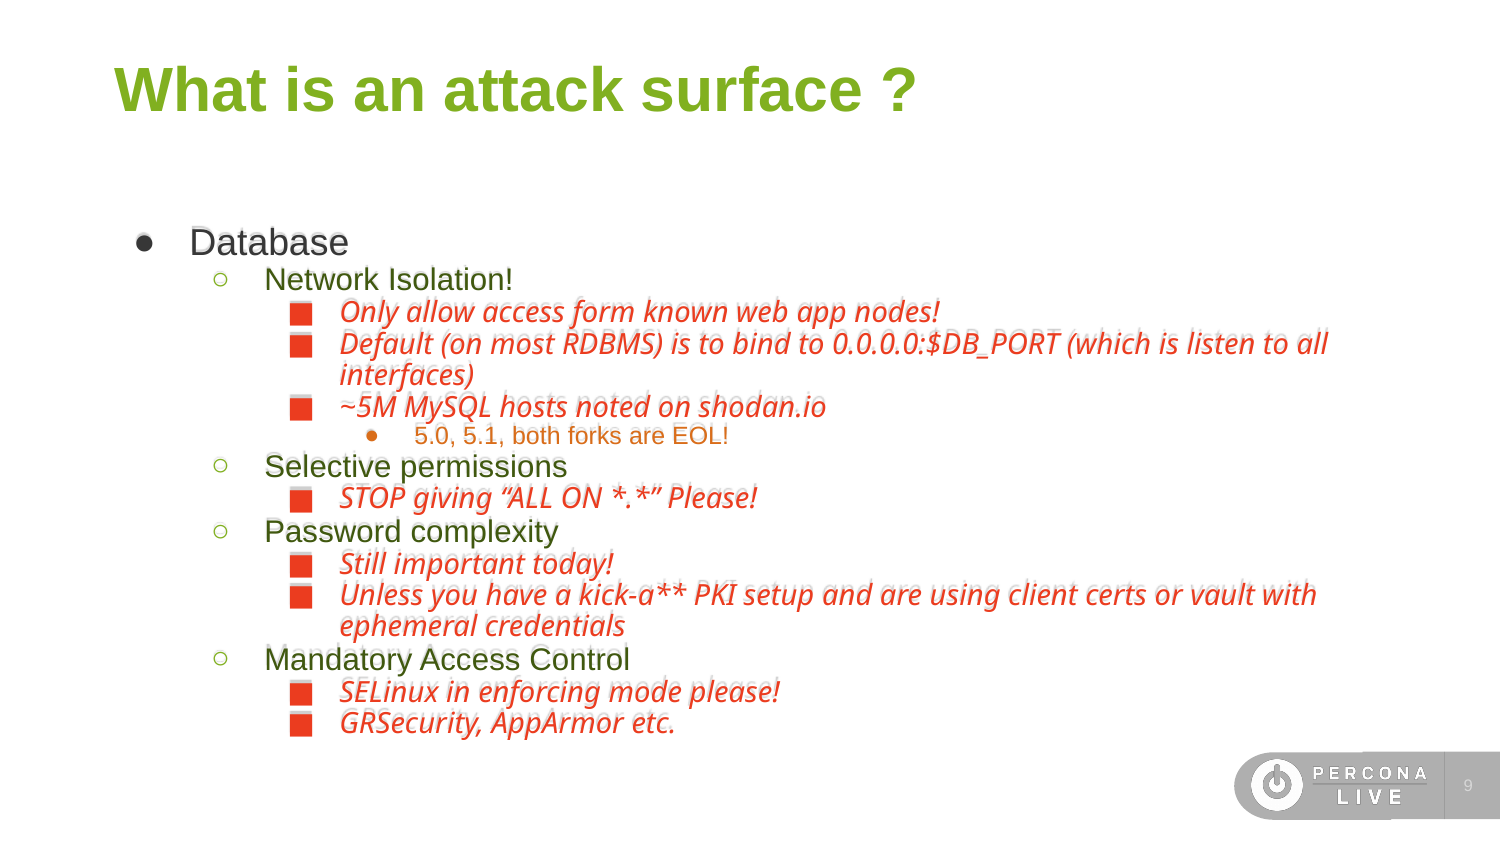

# What is an attack surface ?
Database
Network Isolation!
Only allow access form known web app nodes!
Default (on most RDBMS) is to bind to 0.0.0.0:$DB_PORT (which is listen to all interfaces)
~5M MySQL hosts noted on shodan.io
5.0, 5.1, both forks are EOL!
Selective permissions
STOP giving “ALL ON *.*” Please!
Password complexity
Still important today!
Unless you have a kick-a** PKI setup and are using client certs or vault with ephemeral credentials
Mandatory Access Control
SELinux in enforcing mode please!
GRSecurity, AppArmor etc.